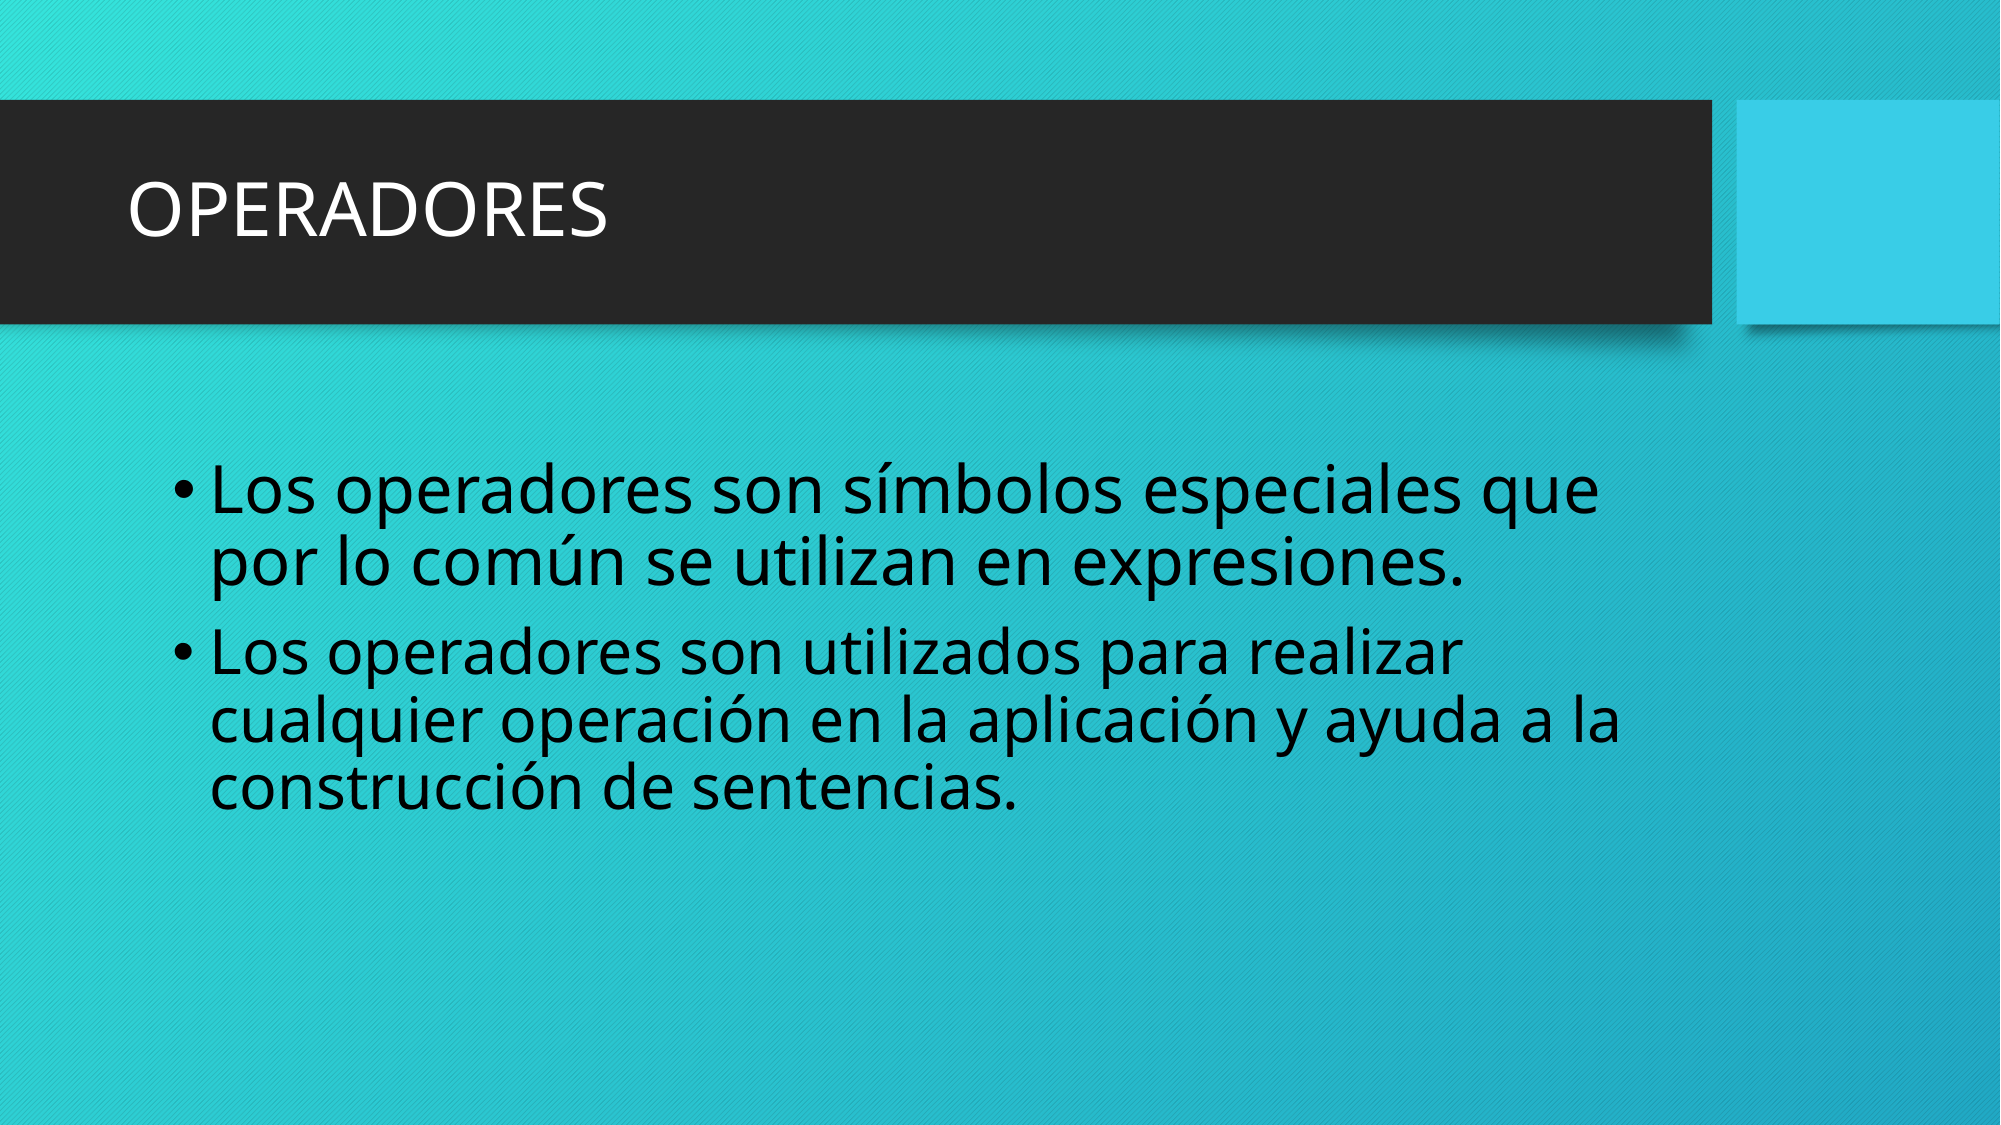

# OPERADORES
Los operadores son símbolos especiales que por lo común se utilizan en expresiones.
Los operadores son utilizados para realizar cualquier operación en la aplicación y ayuda a la construcción de sentencias.